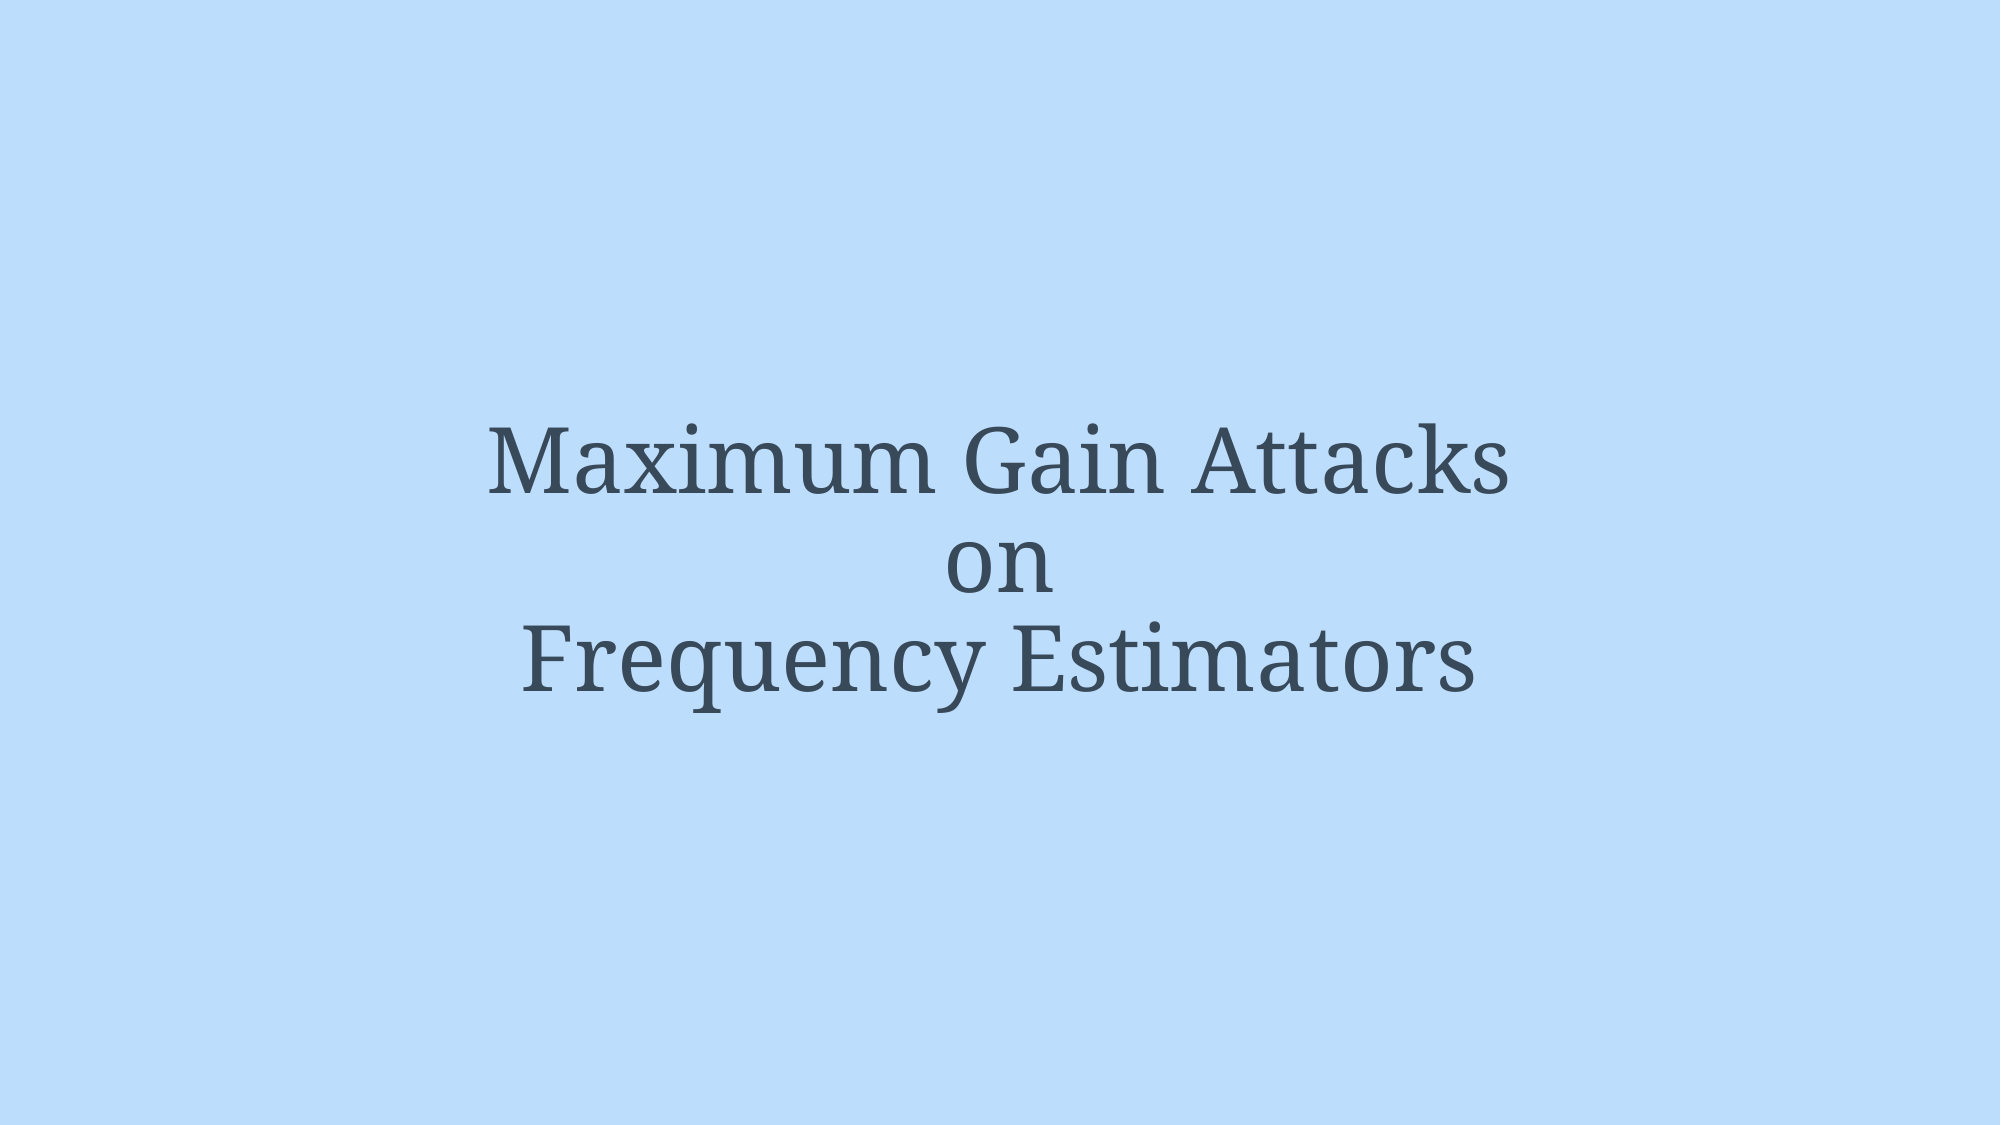

# Maximum Gain Attacks on Frequency Estimators